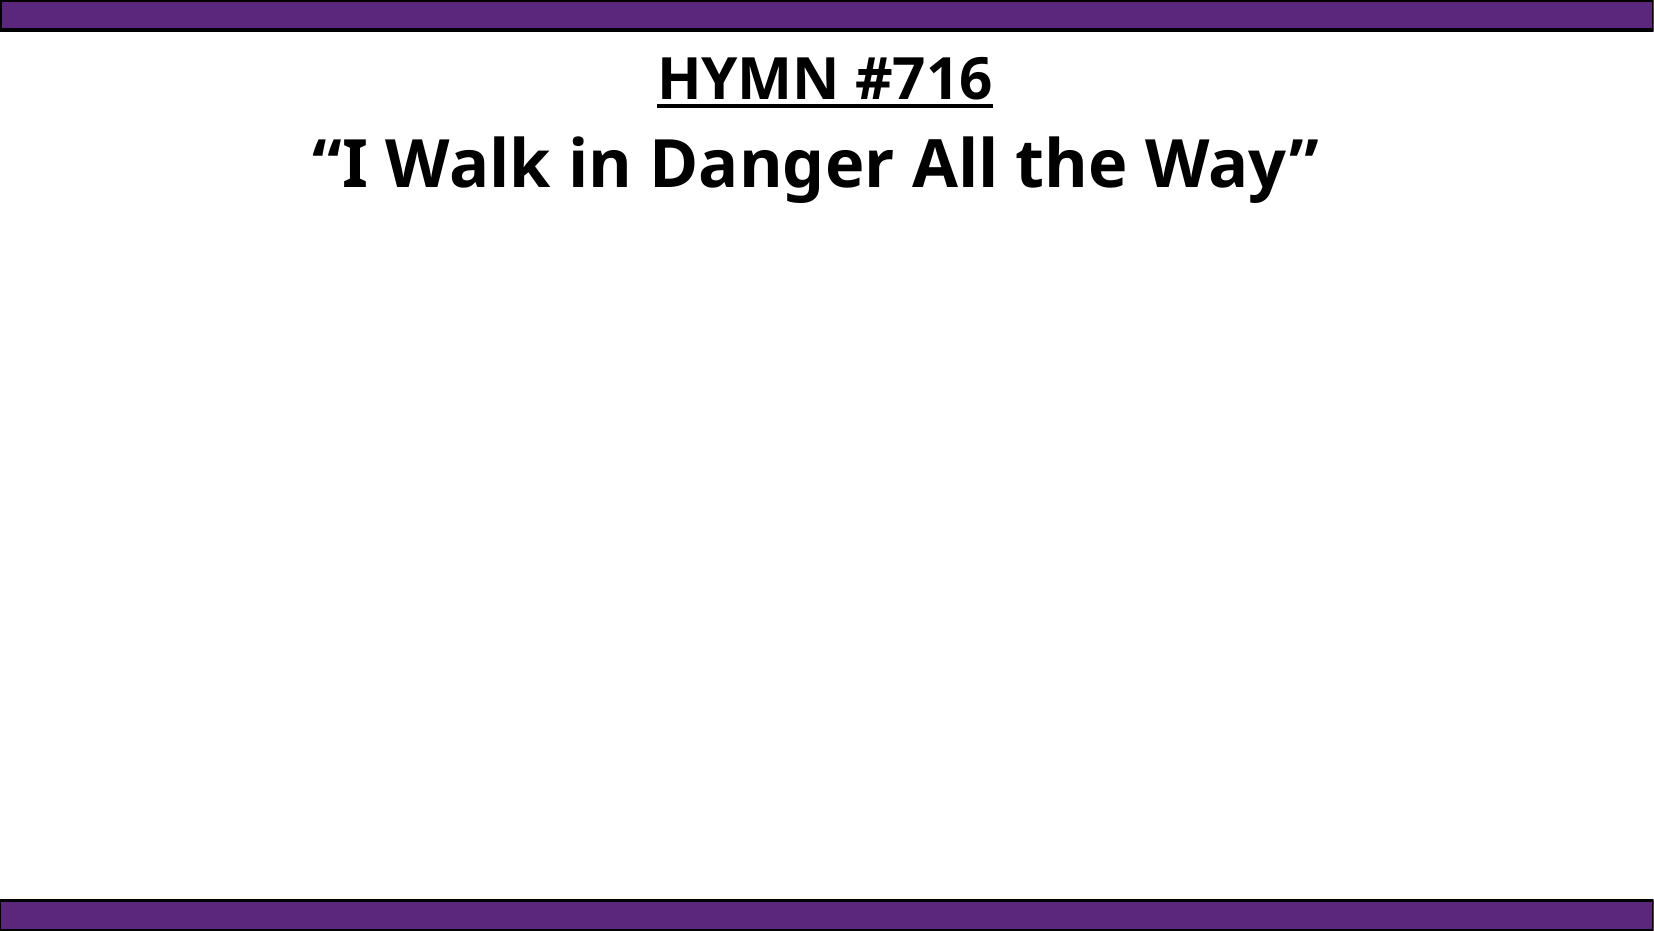

HYMN #716
“I Walk in Danger All the Way”